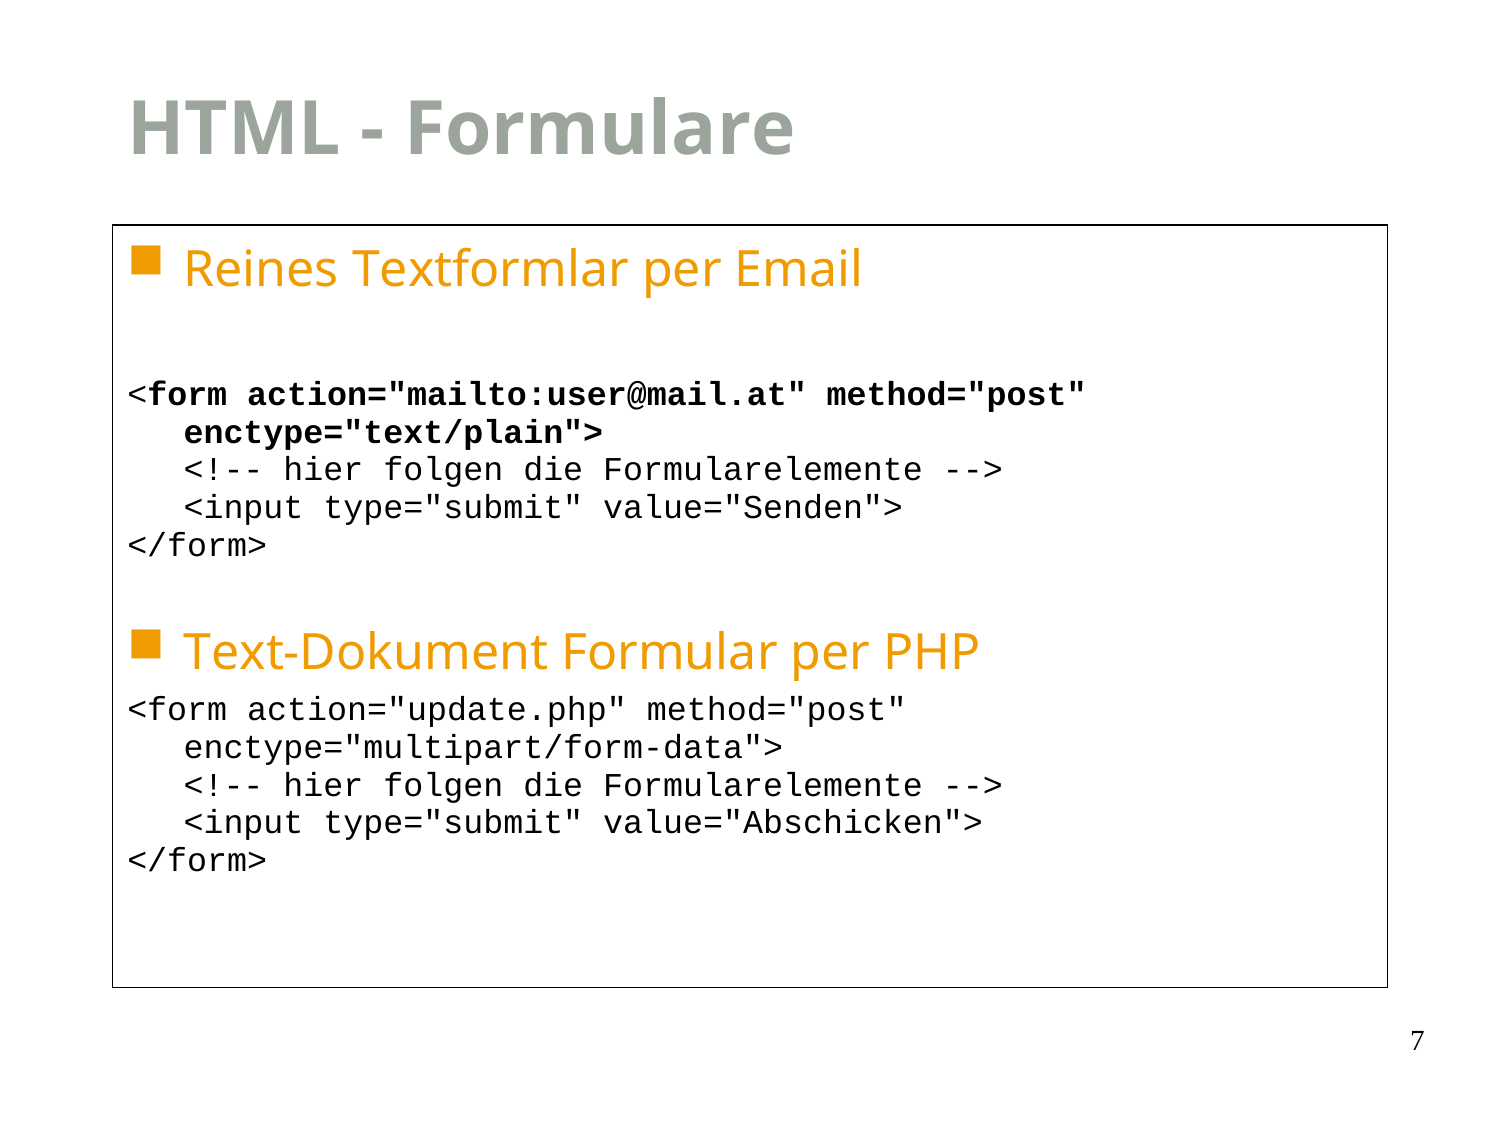

# HTML - Formulare
Reines Textformlar per Email
<form action="mailto:user@mail.at" method="post" enctype="text/plain">
	<!-- hier folgen die Formularelemente -->
	<input type="submit" value="Senden">
</form>
Text-Dokument Formular per PHP
<form action="update.php" method="post" enctype="multipart/form-data">
	<!-- hier folgen die Formularelemente -->
	<input type="submit" value="Abschicken">
</form>
7